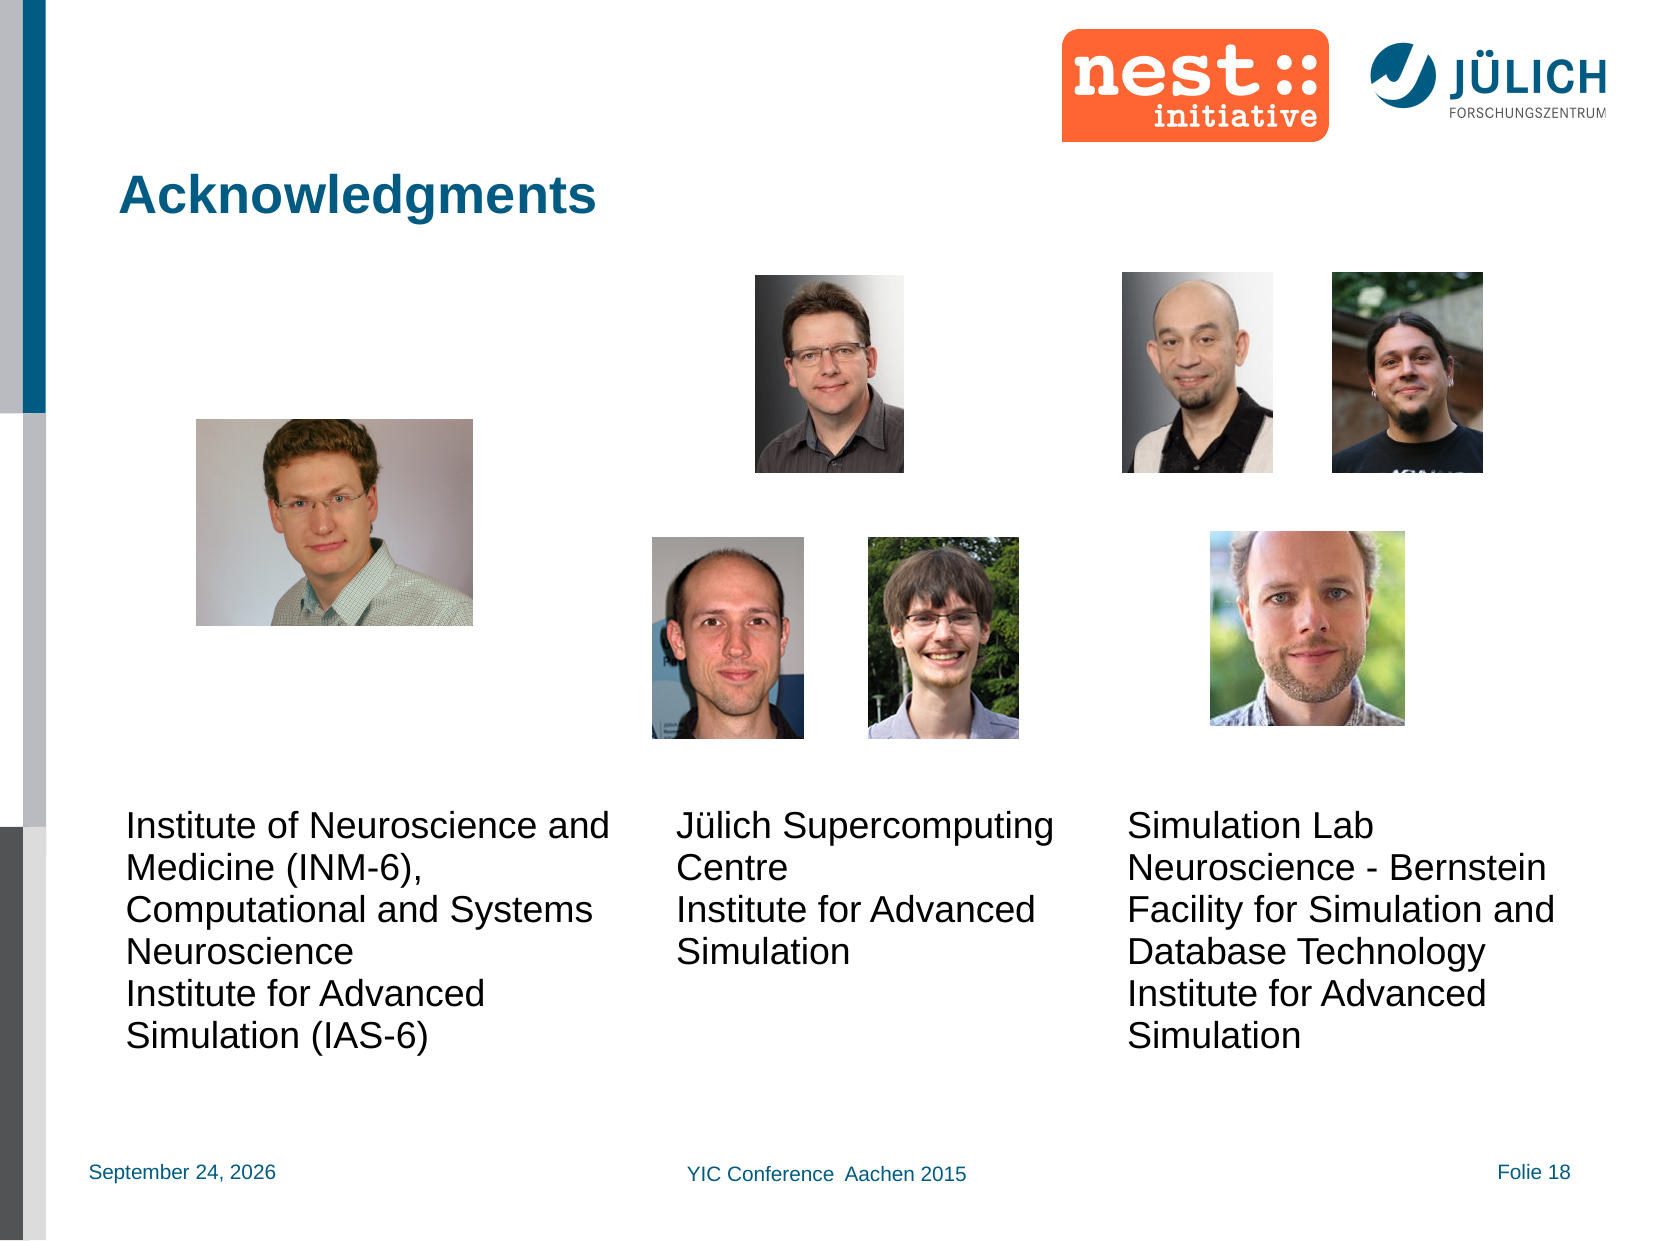

# Acknowledgments
Institute of Neuroscience and Medicine (INM-6), Computational and Systems Neuroscience
Institute for Advanced Simulation (IAS-6)
Jülich Supercomputing Centre
Institute for Advanced Simulation
Simulation Lab Neuroscience - Bernstein Facility for Simulation and Database Technology
Institute for Advanced Simulation
18
YIC Conference Aachen 2015